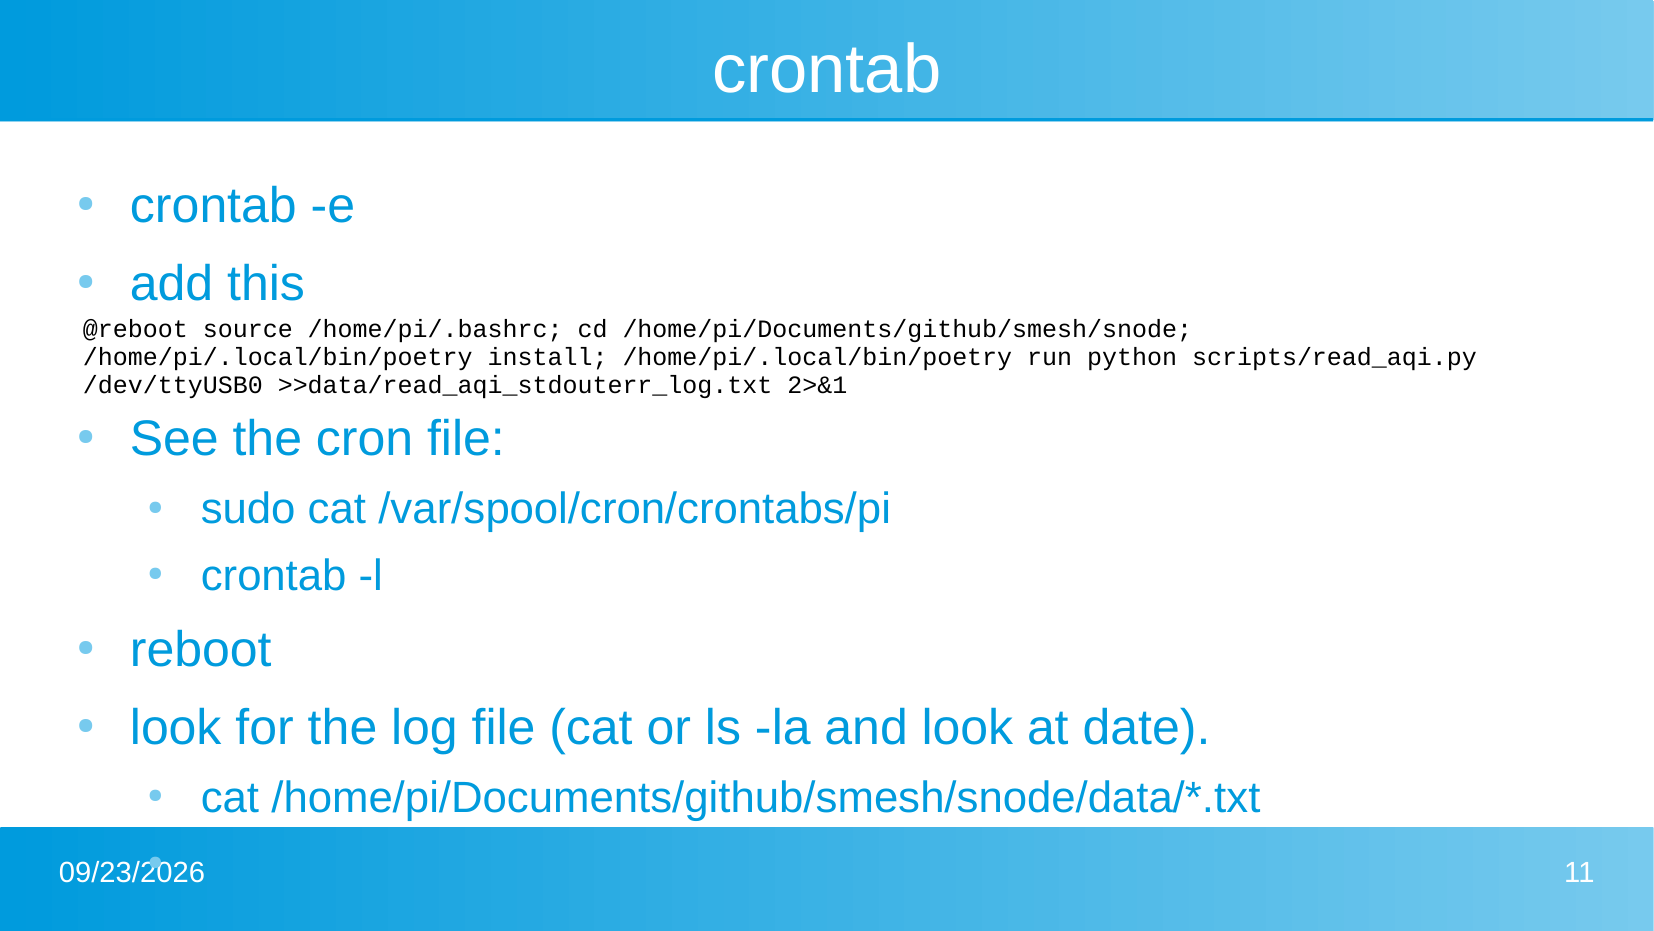

# crontab
crontab -e
add this
See the cron file:
sudo cat /var/spool/cron/crontabs/pi
crontab -l
reboot
look for the log file (cat or ls -la and look at date).
cat /home/pi/Documents/github/smesh/snode/data/*.txt
@reboot source /home/pi/.bashrc; cd /home/pi/Documents/github/smesh/snode; /home/pi/.local/bin/poetry install; /home/pi/.local/bin/poetry run python scripts/read_aqi.py /dev/ttyUSB0 >>data/read_aqi_stdouterr_log.txt 2>&1
11